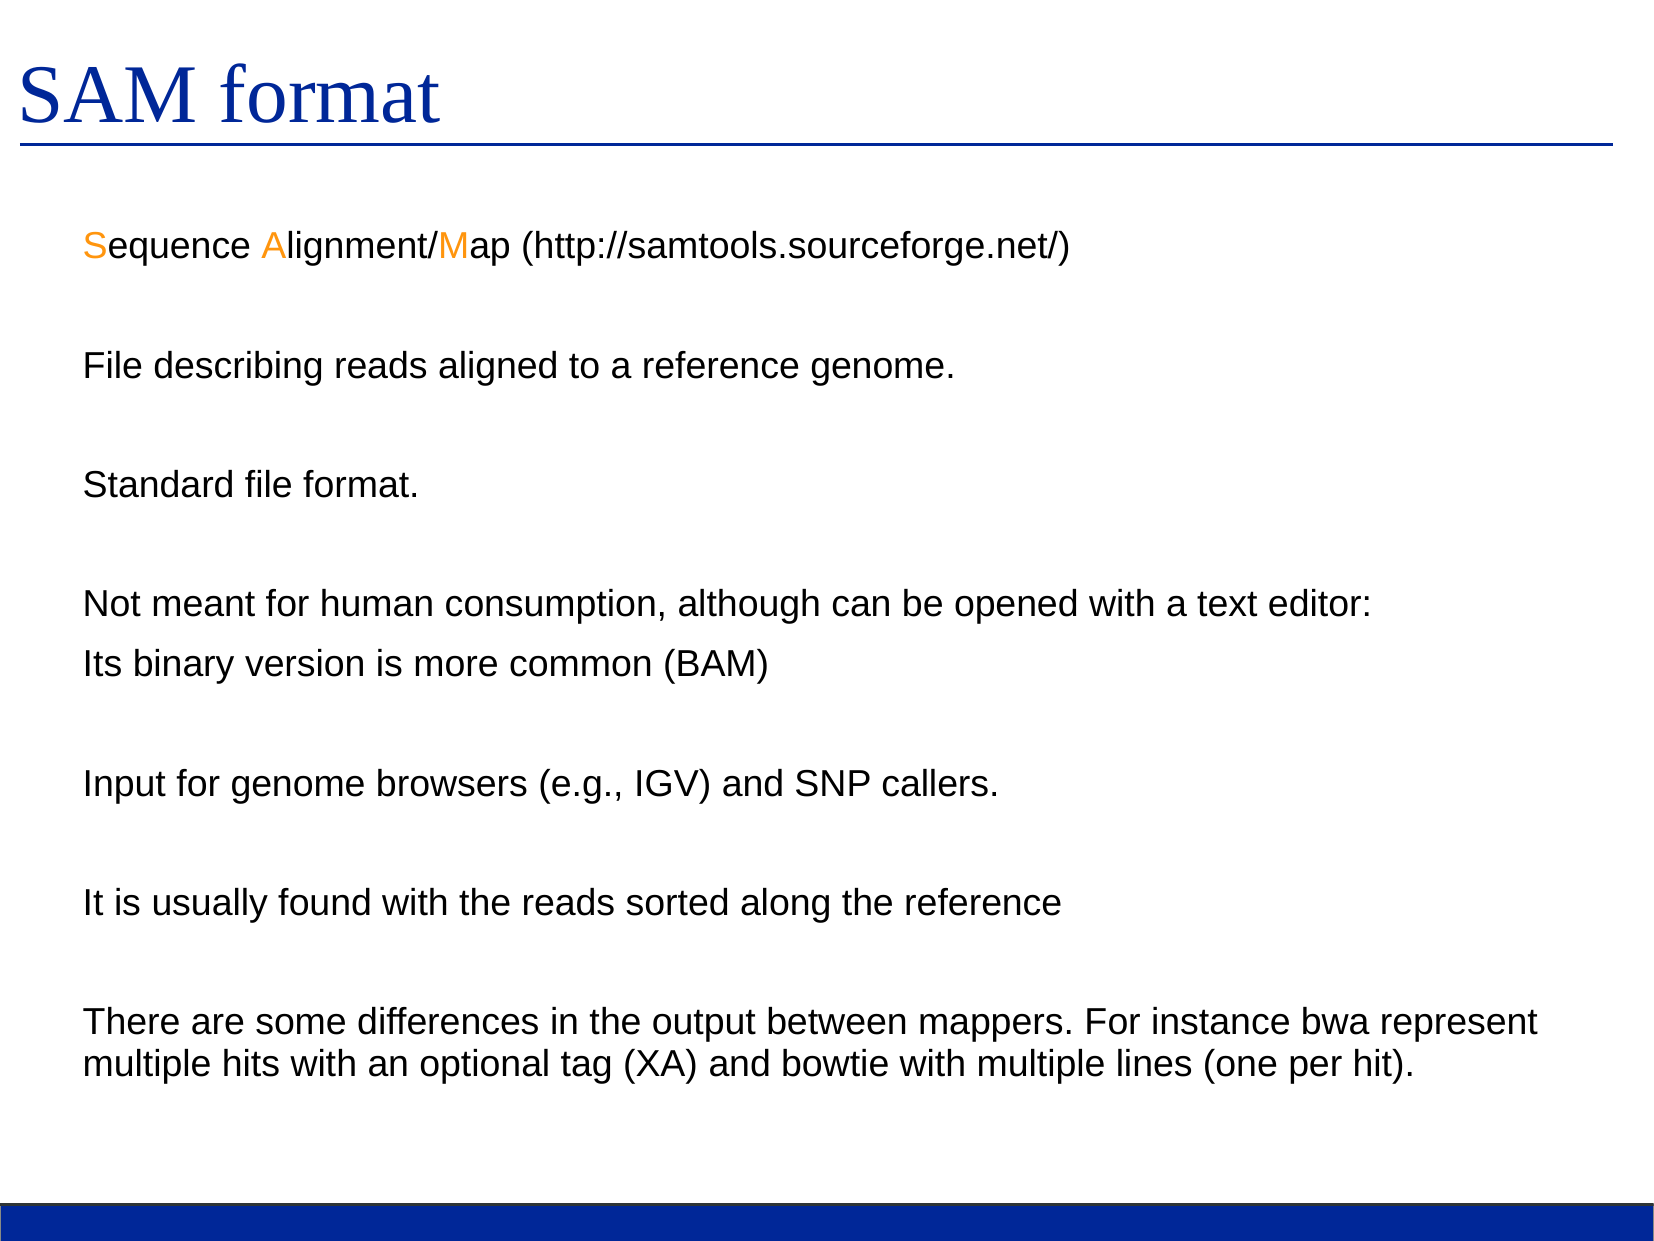

# SAM format
Sequence Alignment/Map (http://samtools.sourceforge.net/)
File describing reads aligned to a reference genome.
Standard file format.
Not meant for human consumption, although can be opened with a text editor:
Its binary version is more common (BAM)
Input for genome browsers (e.g., IGV) and SNP callers.
It is usually found with the reads sorted along the reference
There are some differences in the output between mappers. For instance bwa represent multiple hits with an optional tag (XA) and bowtie with multiple lines (one per hit).